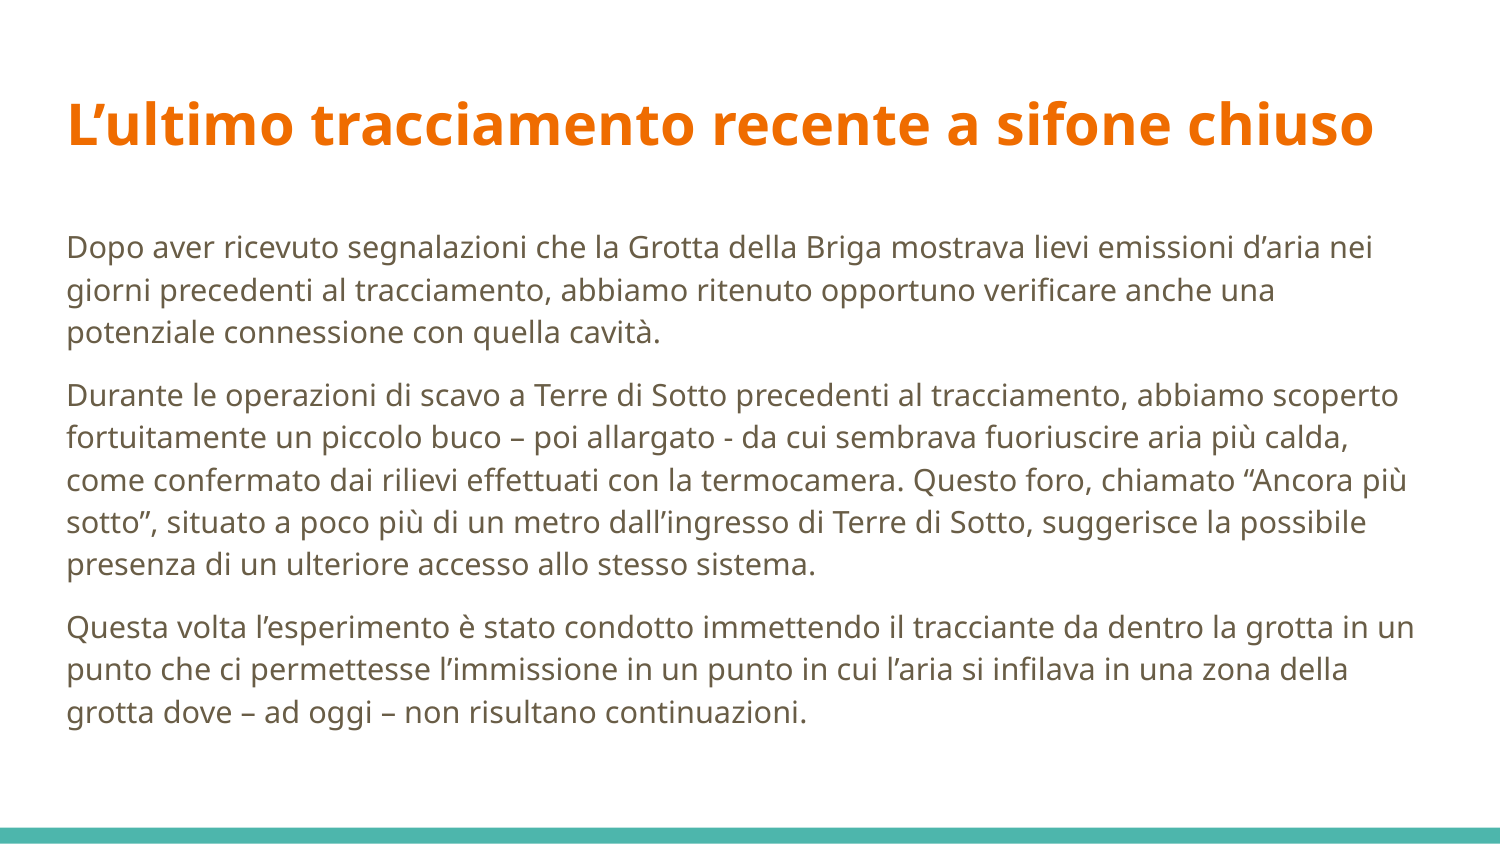

# L’ultimo tracciamento recente a sifone chiuso
Dopo aver ricevuto segnalazioni che la Grotta della Briga mostrava lievi emissioni d’aria nei giorni precedenti al tracciamento, abbiamo ritenuto opportuno verificare anche una potenziale connessione con quella cavità.
Durante le operazioni di scavo a Terre di Sotto precedenti al tracciamento, abbiamo scoperto fortuitamente un piccolo buco – poi allargato - da cui sembrava fuoriuscire aria più calda, come confermato dai rilievi effettuati con la termocamera. Questo foro, chiamato “Ancora più sotto”, situato a poco più di un metro dall’ingresso di Terre di Sotto, suggerisce la possibile presenza di un ulteriore accesso allo stesso sistema.
Questa volta l’esperimento è stato condotto immettendo il tracciante da dentro la grotta in un punto che ci permettesse l’immissione in un punto in cui l’aria si infilava in una zona della grotta dove – ad oggi – non risultano continuazioni.